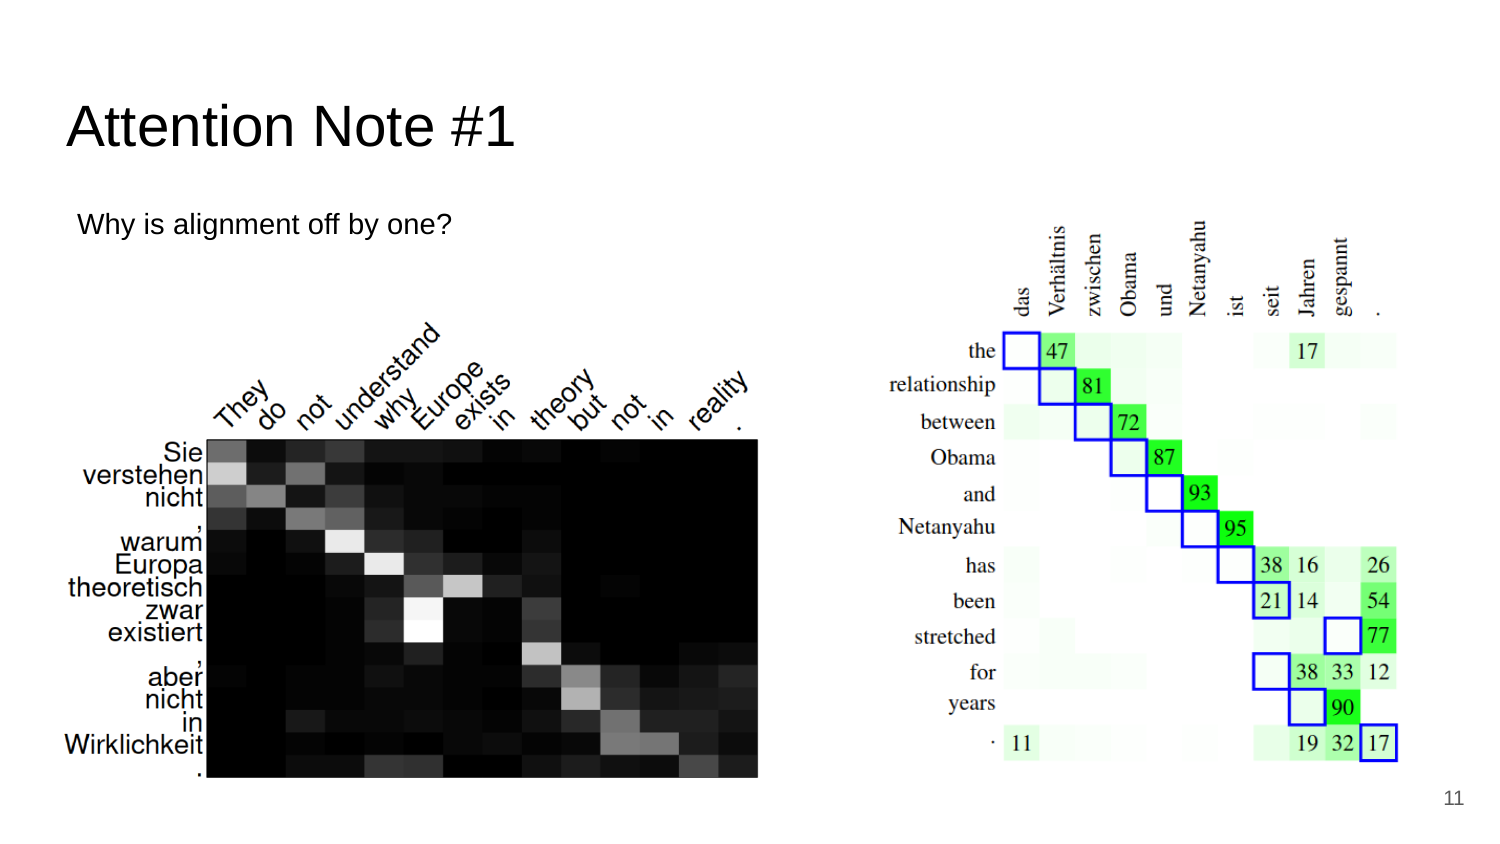

# Attention Note #1
Why is alignment off by one?